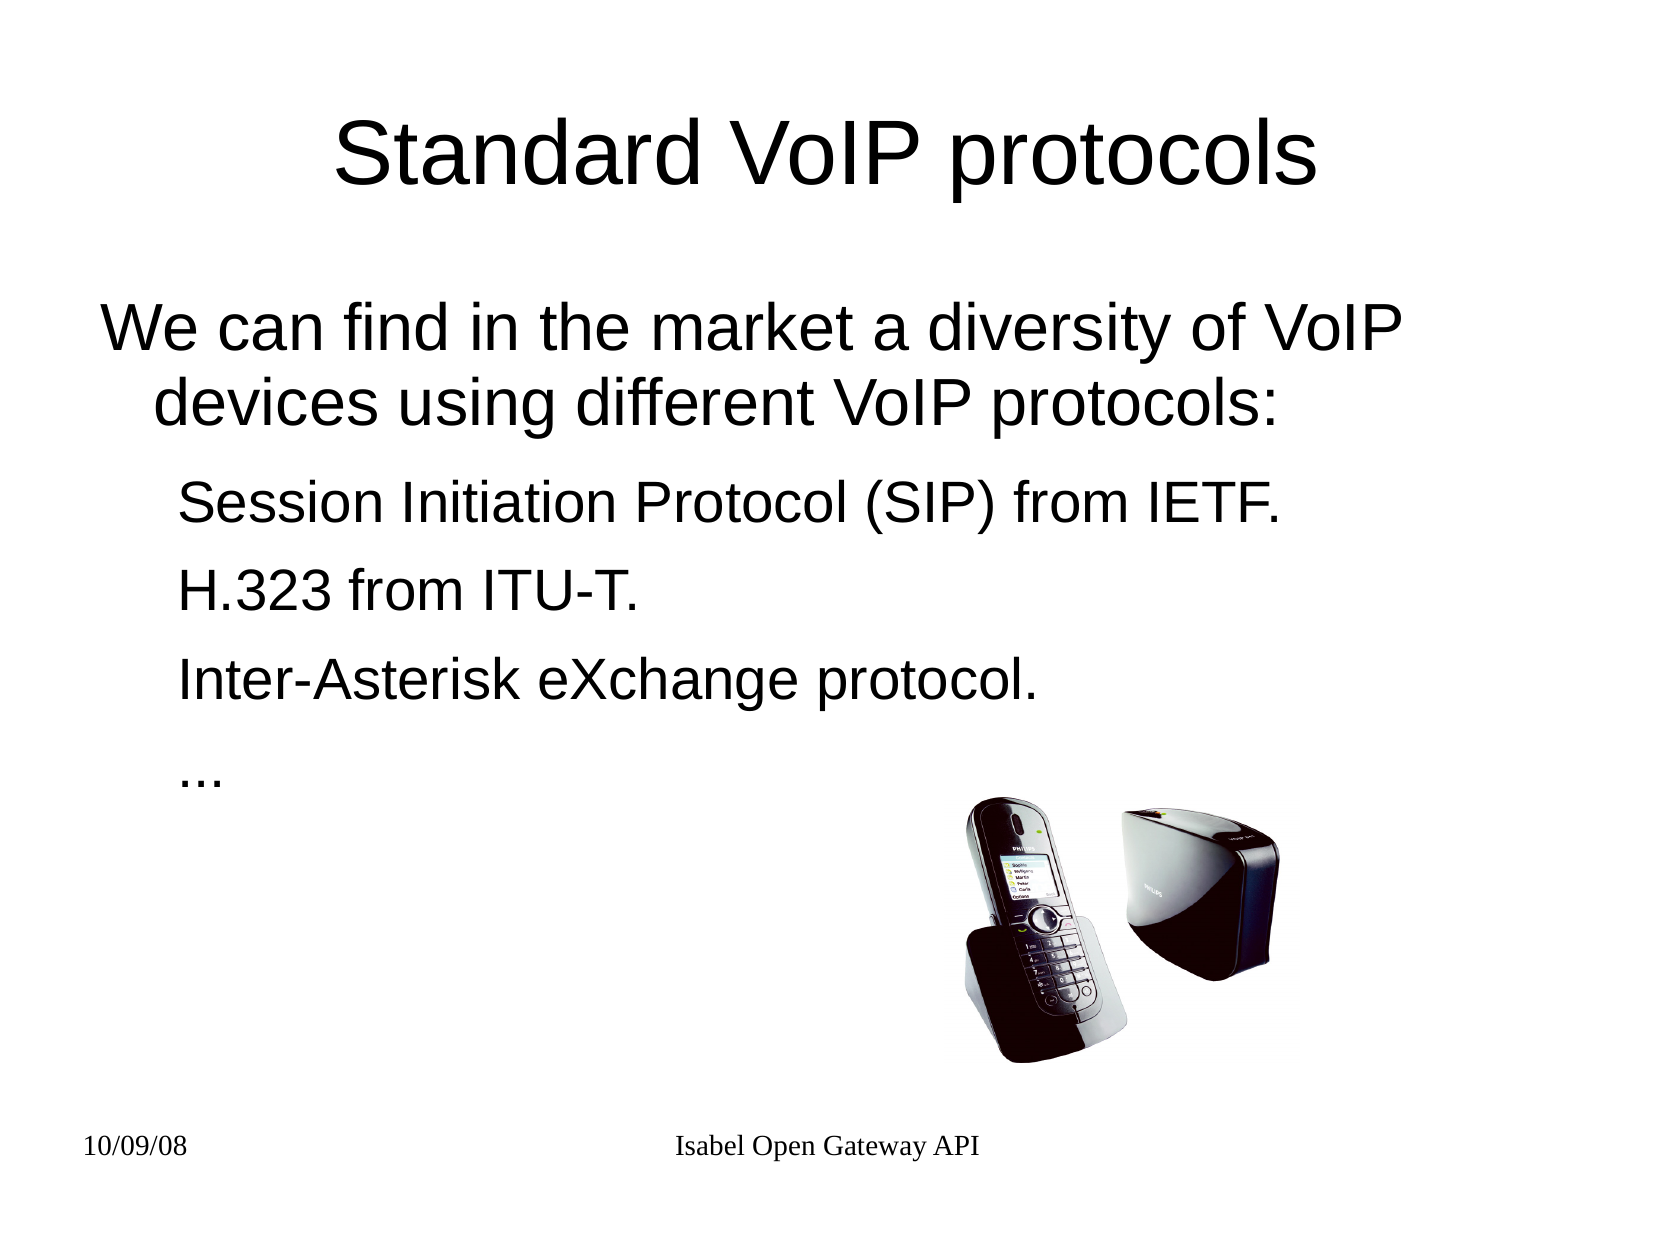

# Standard VoIP protocols
We can find in the market a diversity of VoIP devices using different VoIP protocols:
Session Initiation Protocol (SIP) from IETF.
H.323 from ITU-T.
Inter-Asterisk eXchange protocol.
...
10/09/08
Isabel Open Gateway API